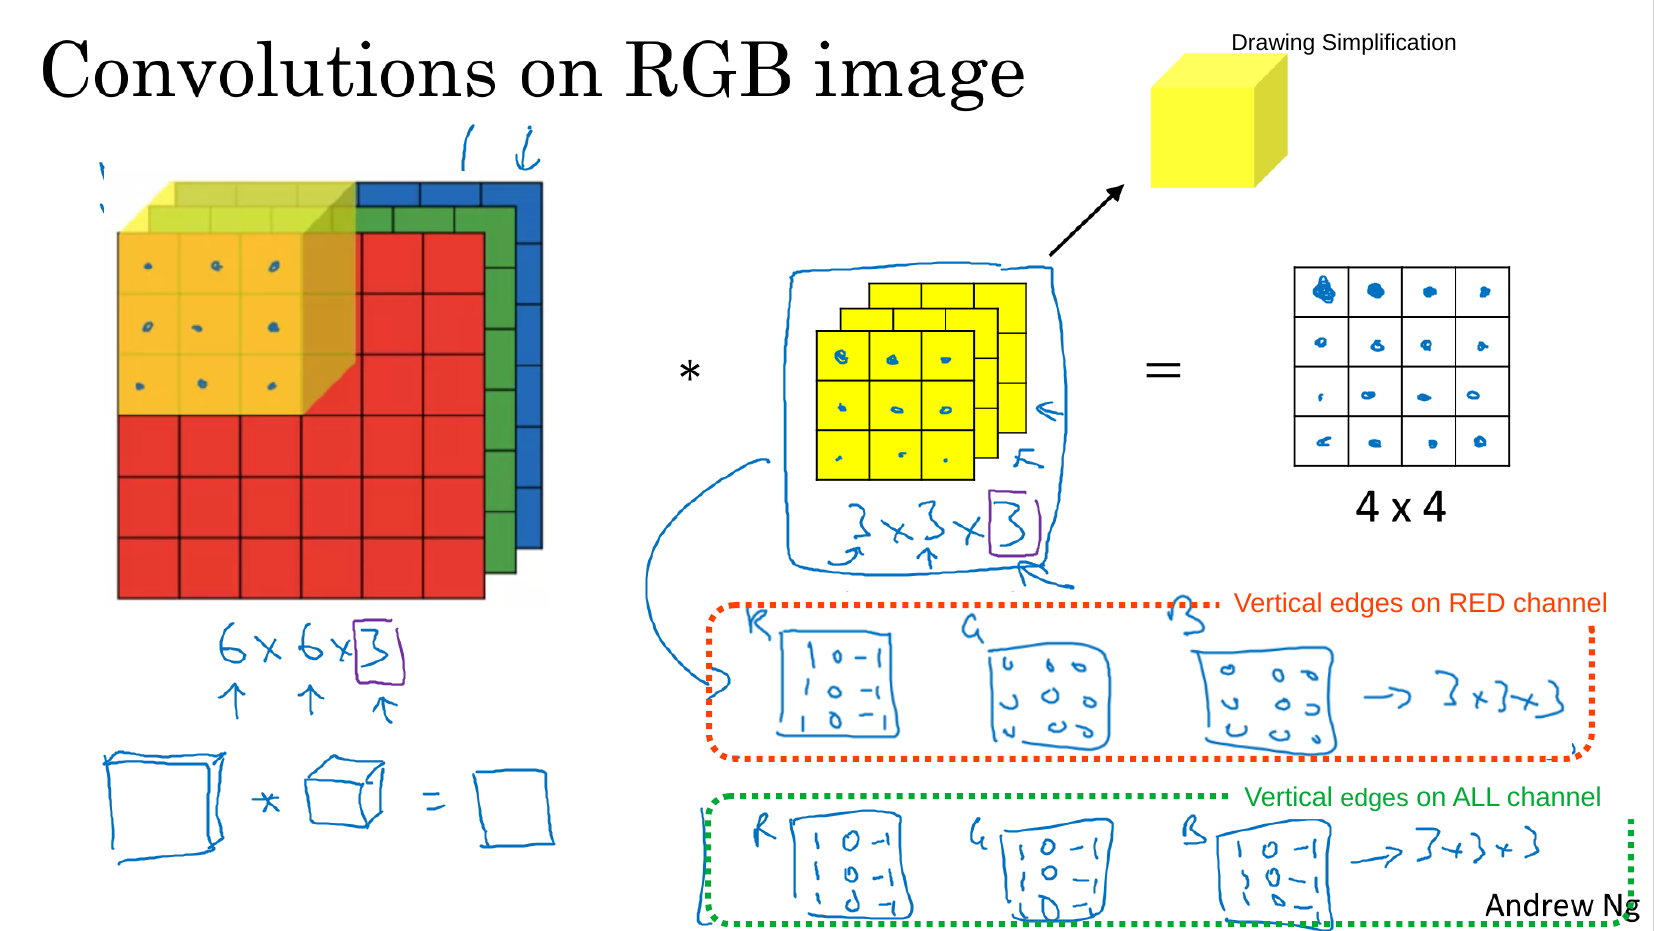

Drawing Simplification
Vertical edges on RED channel
Vertical edges on ALL channel